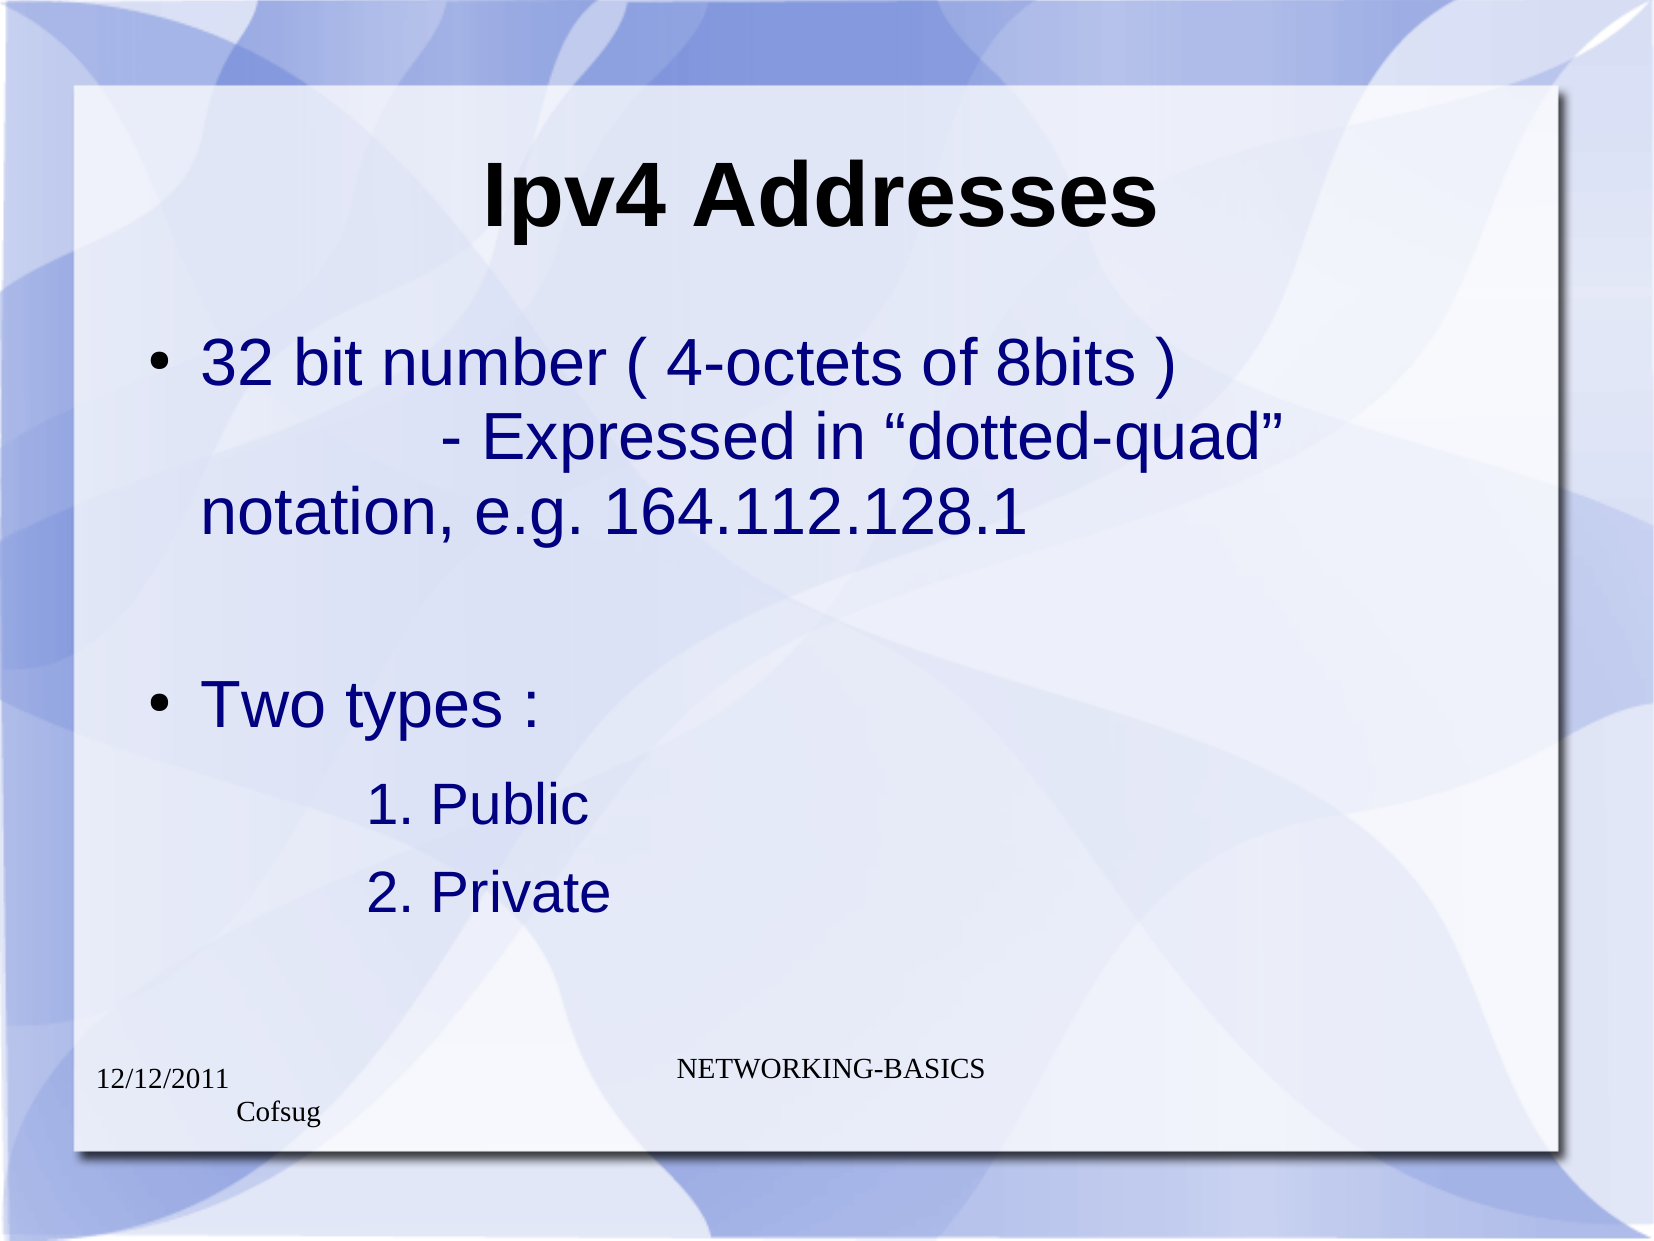

# Ipv4 Addresses
32 bit number ( 4-octets of 8bits )							 - Expressed in “dotted-quad” notation, e.g. 164.112.128.1
Two types :
1. Public
2. Private